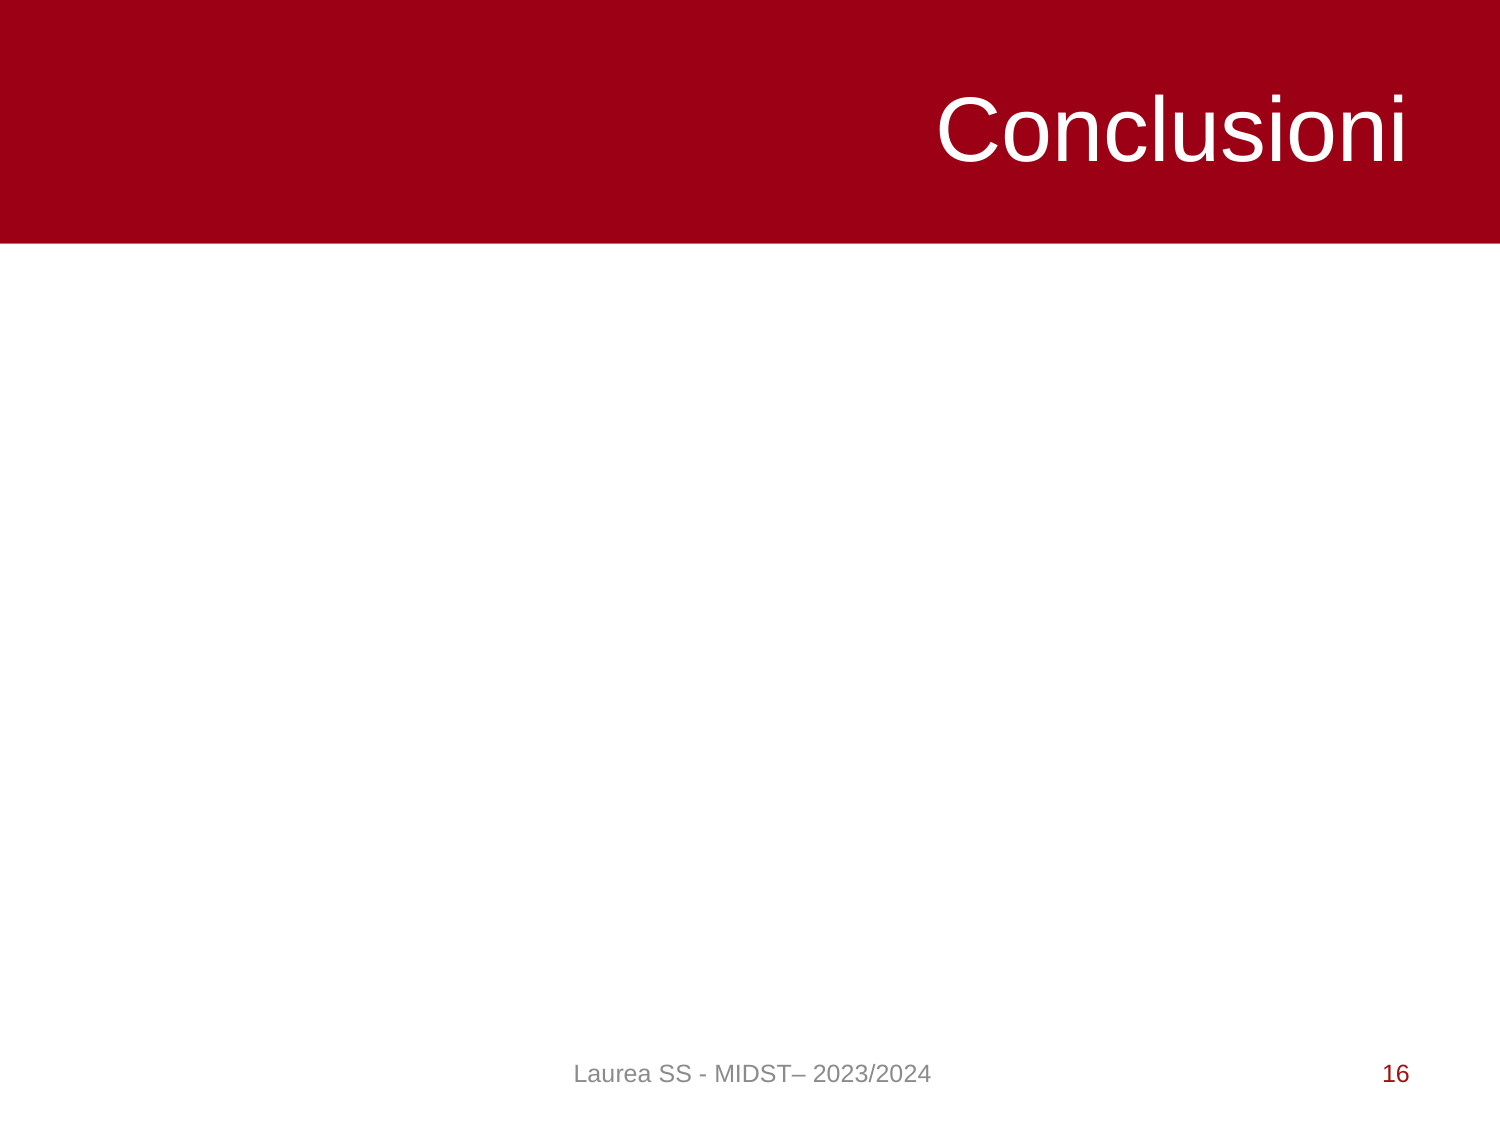

# Conclusioni
Laurea SS - MIDST– 2023/2024
16